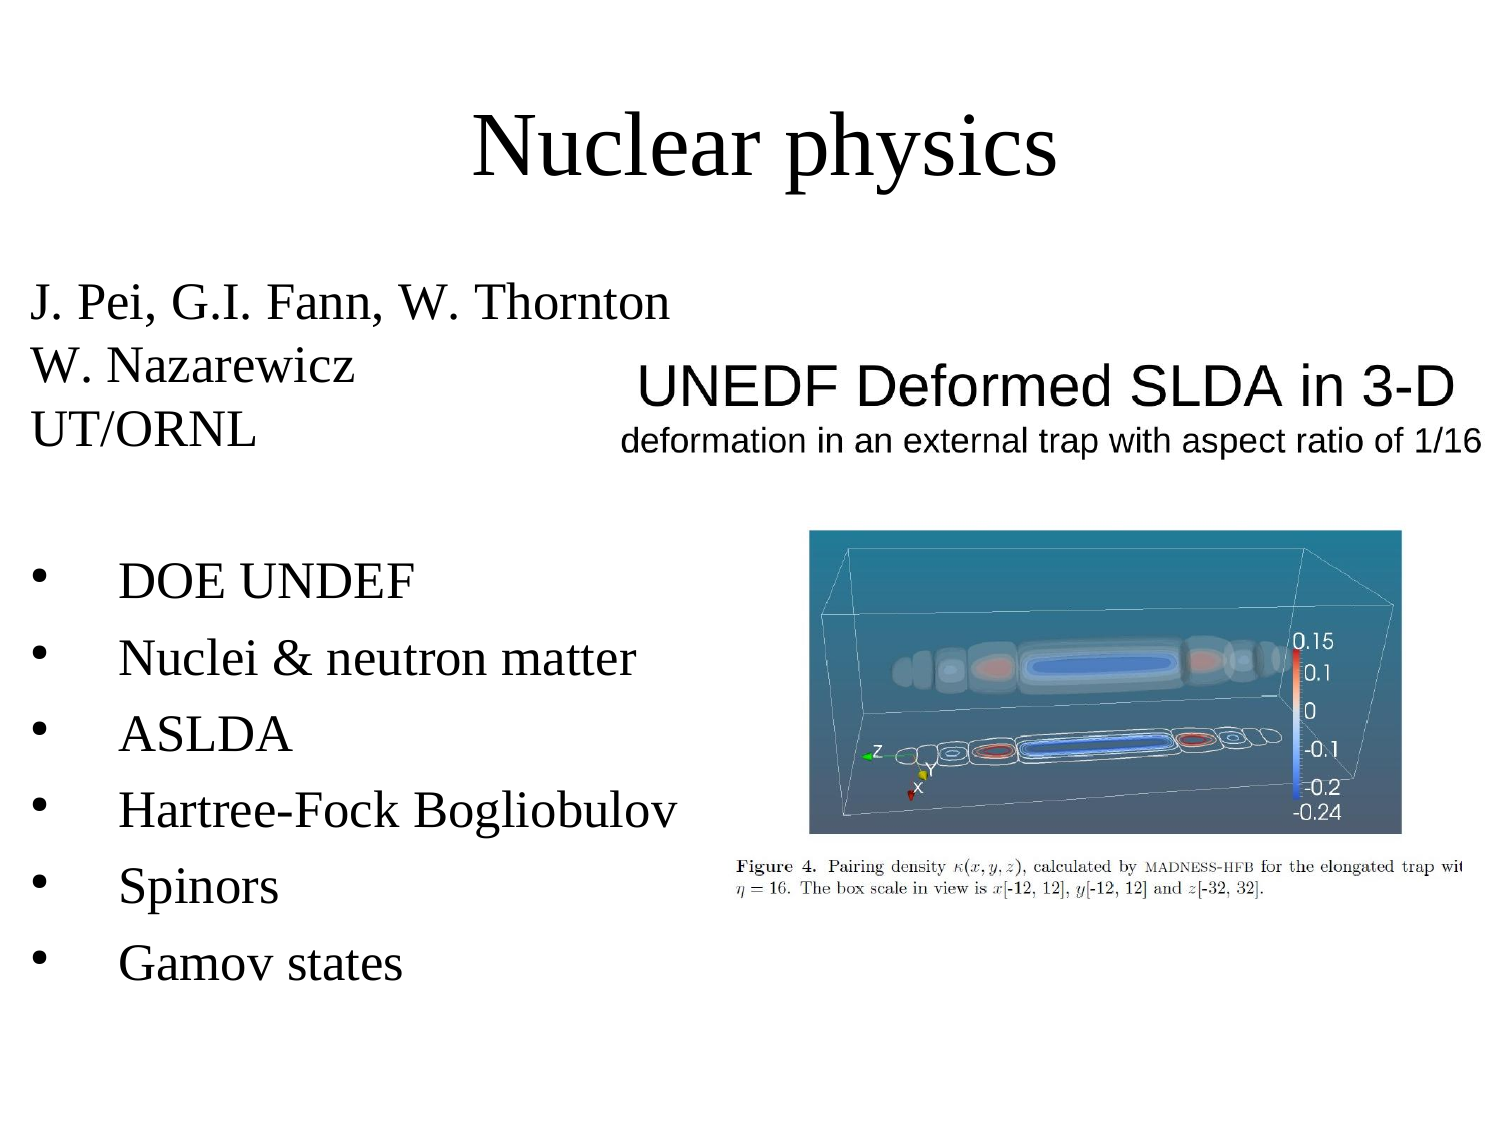

# Nuclear physics
J. Pei, G.I. Fann, W. Thornton
W. Nazarewicz
UT/ORNL
DOE UNDEF
Nuclei & neutron matter
ASLDA
Hartree-Fock Bogliobulov
Spinors
Gamov states